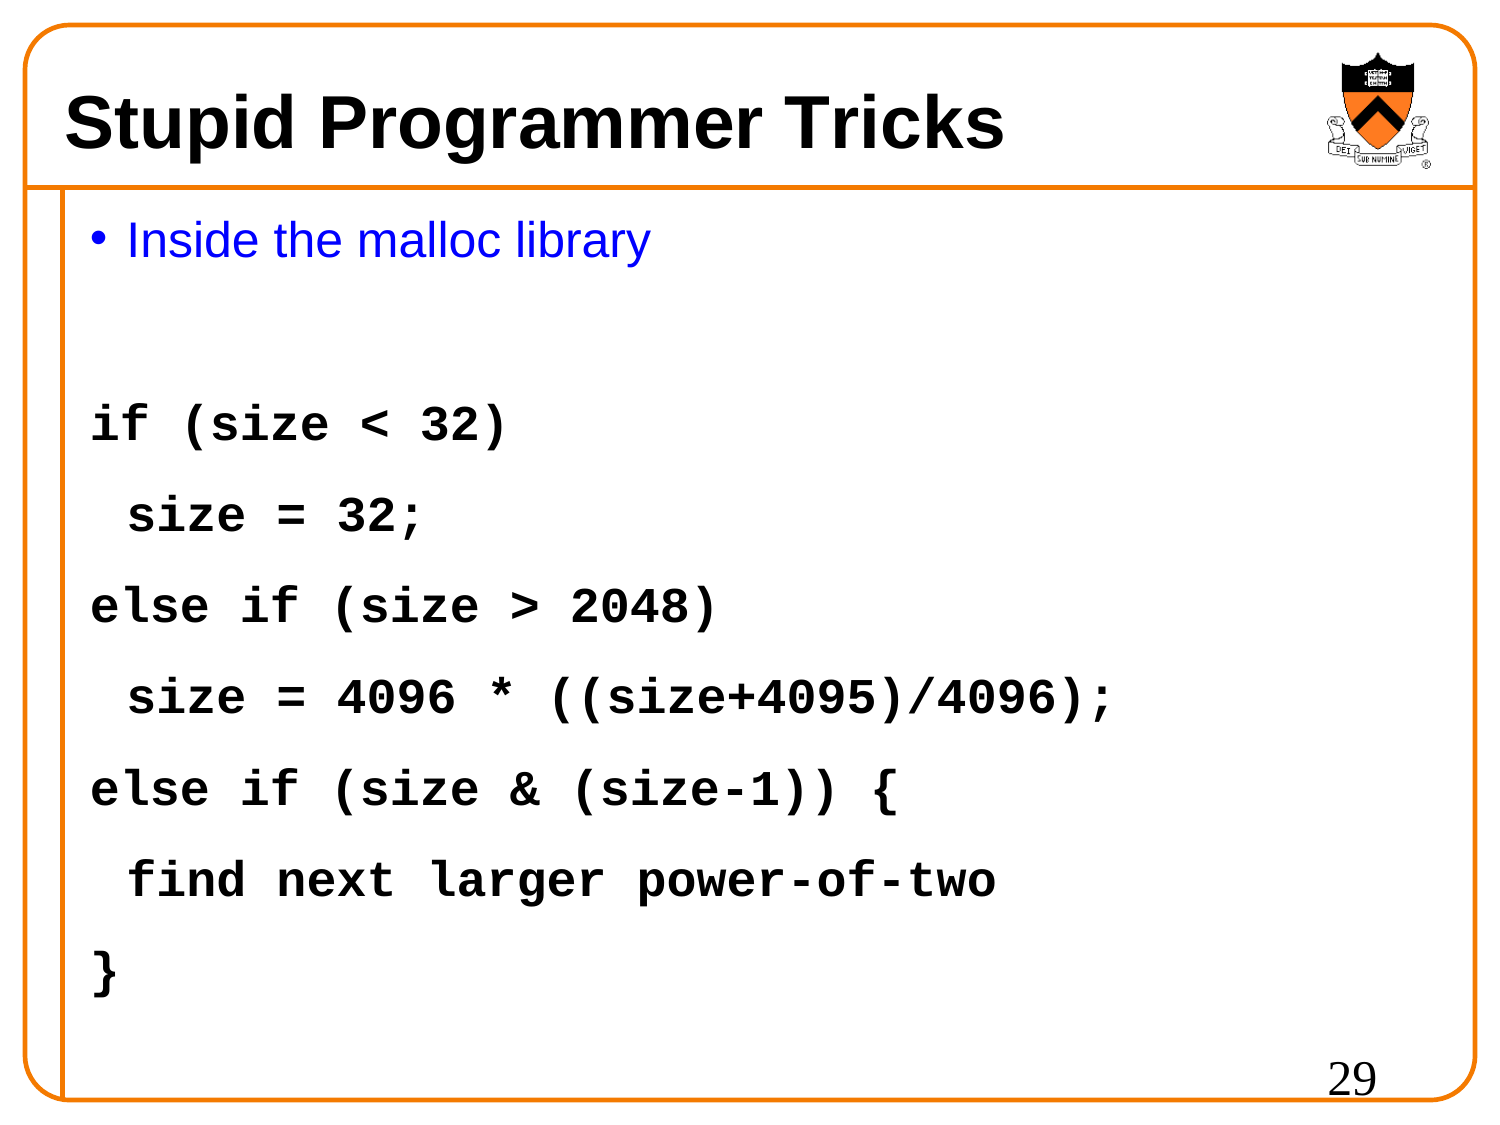

# Stupid Programmer Tricks
Inside the malloc library
if (size < 32)
	size = 32;
else if (size > 2048)
	size = 4096 * ((size+4095)/4096);
else if (size & (size-1)) {
	find next larger power-of-two
}
29